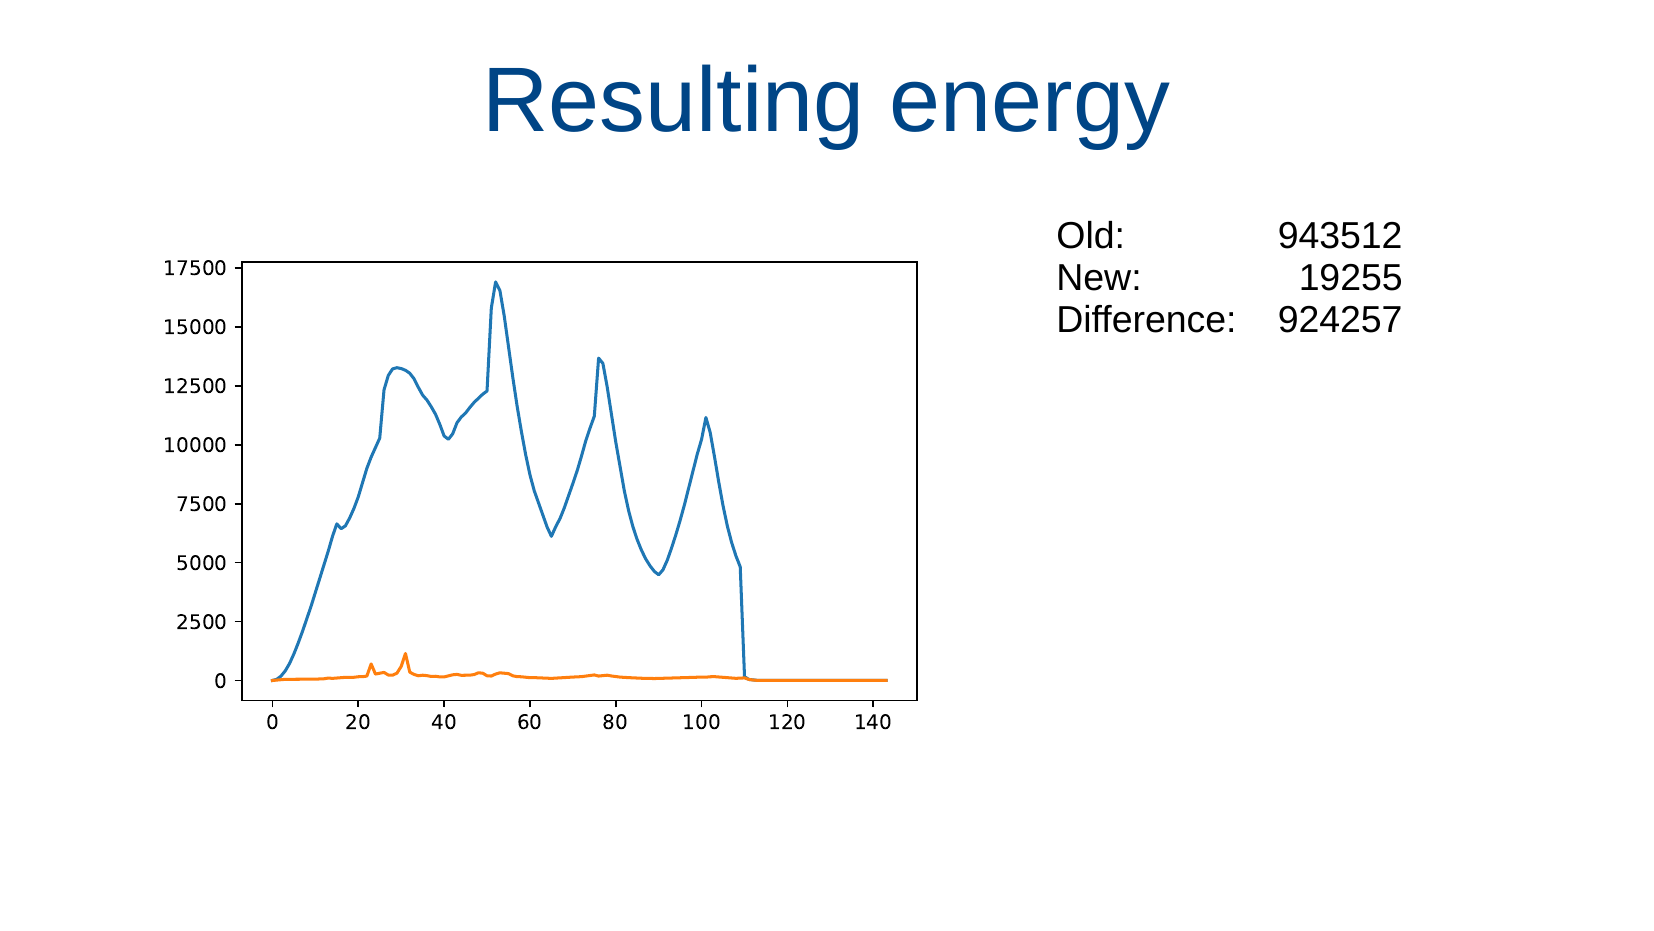

# Resulting energy
Old: 		943512
New: 		 19255
Difference:	924257